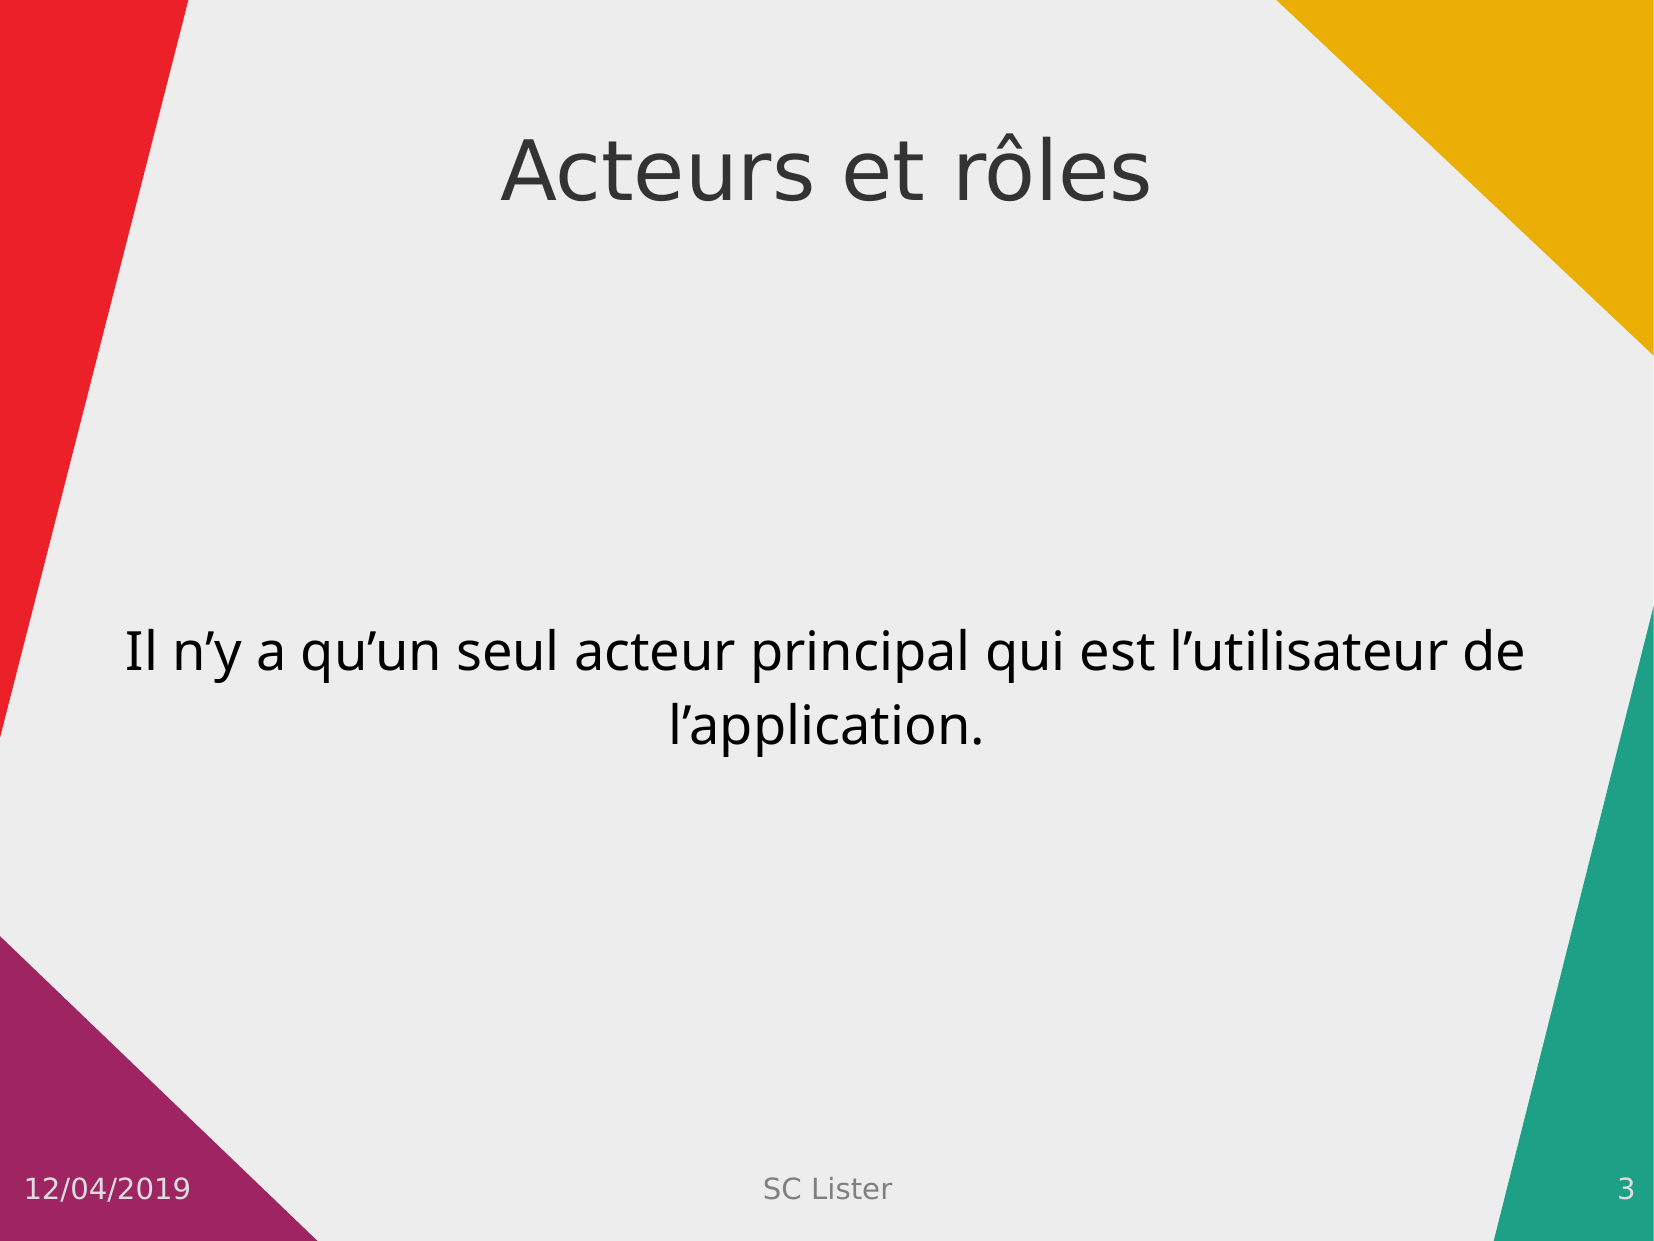

# Acteurs et rôles
Il n’y a qu’un seul acteur principal qui est l’utilisateur de l’application.
12/04/2019
SC Lister
3